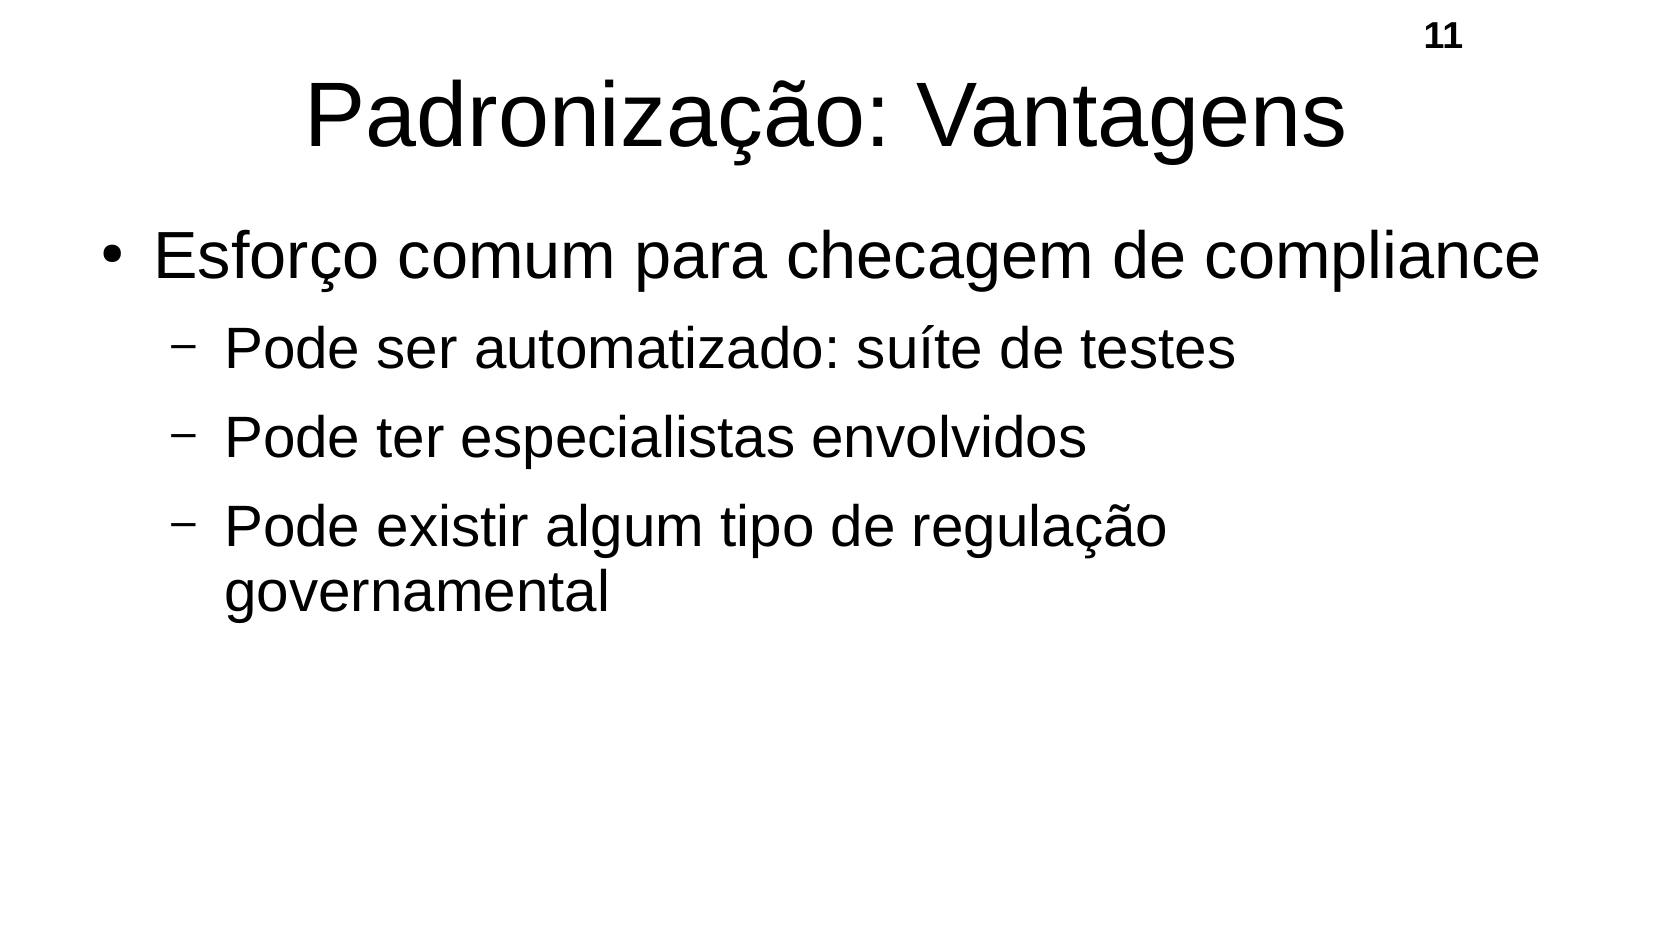

# Padronização: Vantagens
Esforço comum para checagem de compliance
Pode ser automatizado: suíte de testes
Pode ter especialistas envolvidos
Pode existir algum tipo de regulação governamental